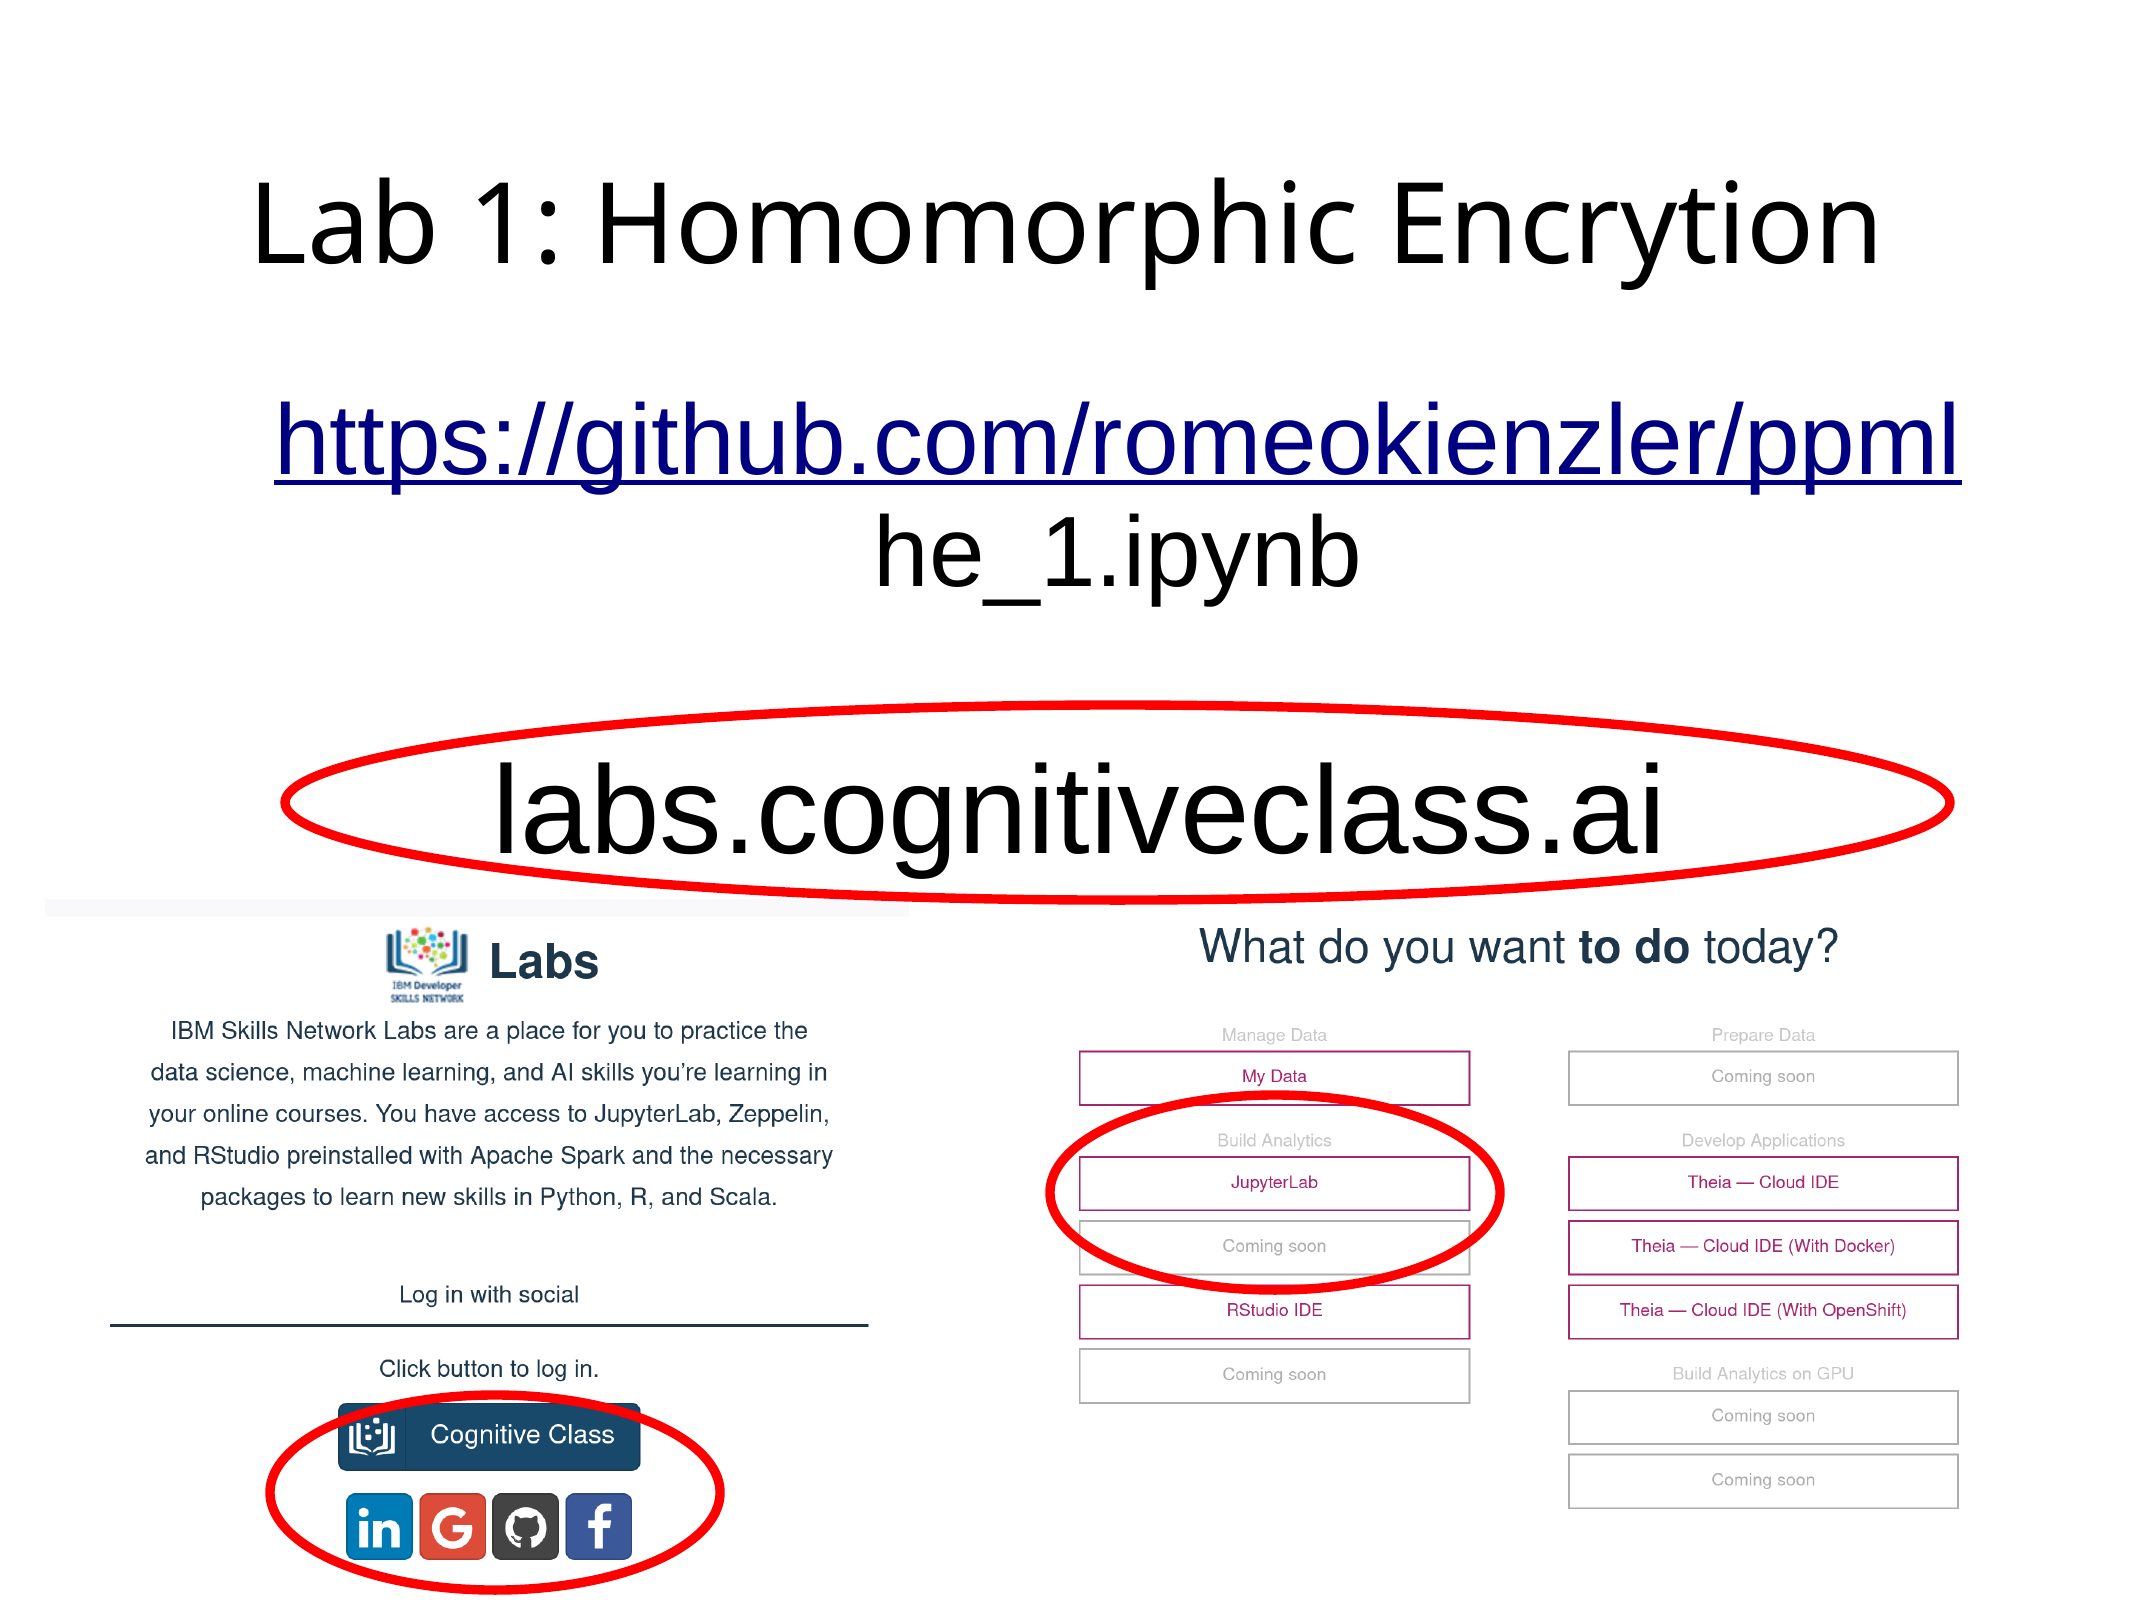

# Lab 1: Homomorphic Encrytion
https://github.com/romeokienzler/ppml
he_1.ipynb
labs.cognitiveclass.ai